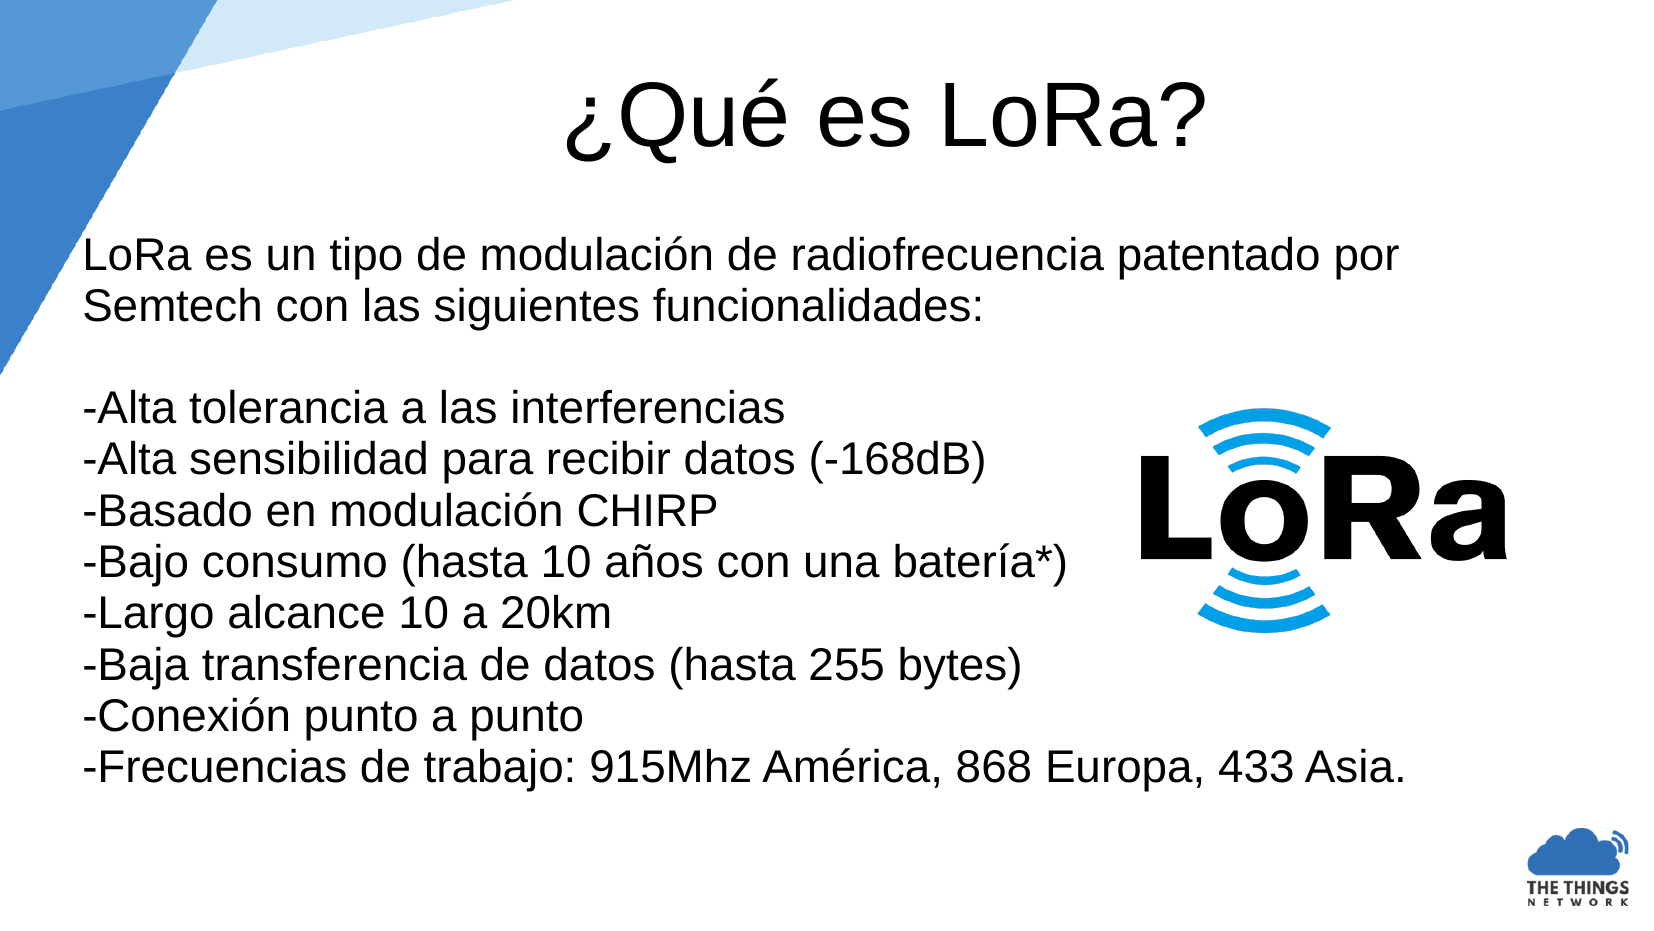

# ¿Qué es LoRa?
LoRa es un tipo de modulación de radiofrecuencia patentado por Semtech con las siguientes funcionalidades:
-Alta tolerancia a las interferencias
-Alta sensibilidad para recibir datos (-168dB)
-Basado en modulación CHIRP
-Bajo consumo (hasta 10 años con una batería*)
-Largo alcance 10 a 20km
-Baja transferencia de datos (hasta 255 bytes)
-Conexión punto a punto
-Frecuencias de trabajo: 915Mhz América, 868 Europa, 433 Asia.